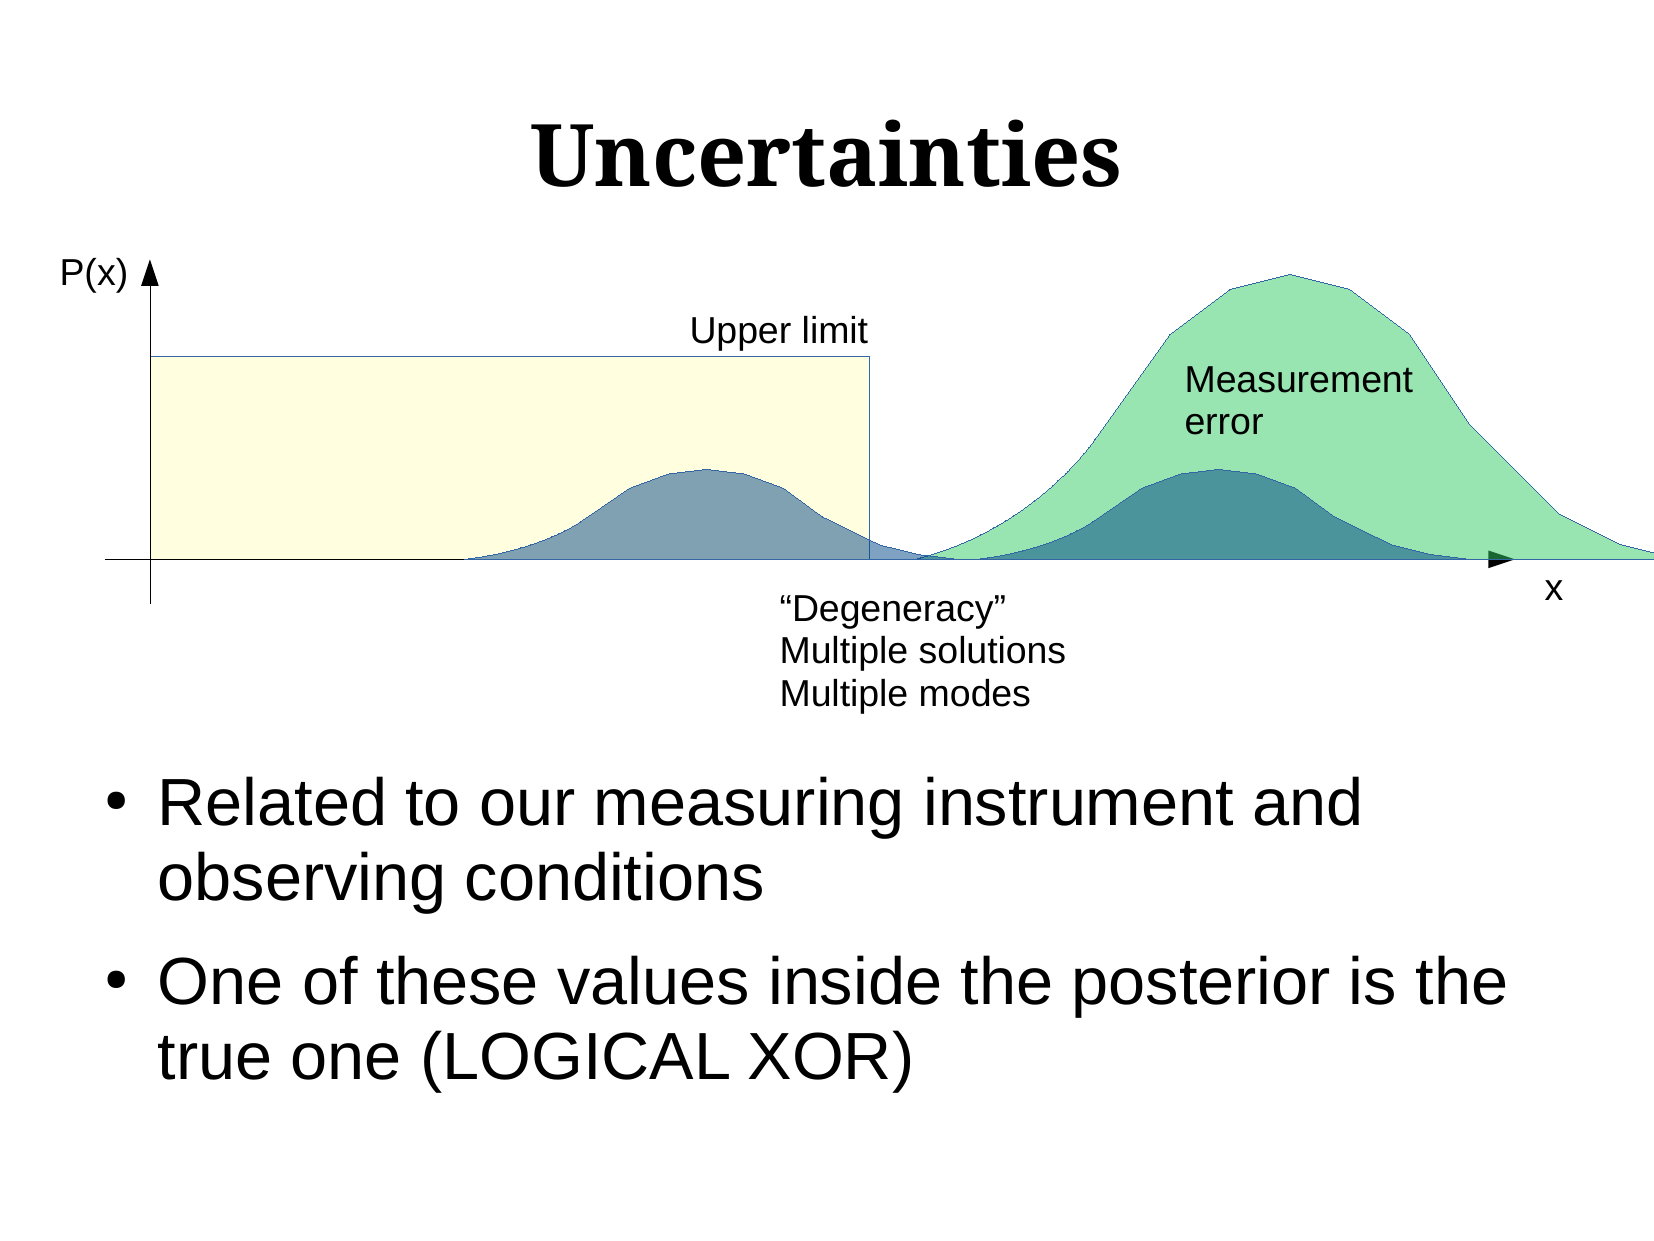

# Uncertainties
P(x)
Upper limit
Measurement error
x
“Degeneracy”
Multiple solutions
Multiple modes
Related to our measuring instrument and observing conditions
One of these values inside the posterior is the true one (LOGICAL XOR)